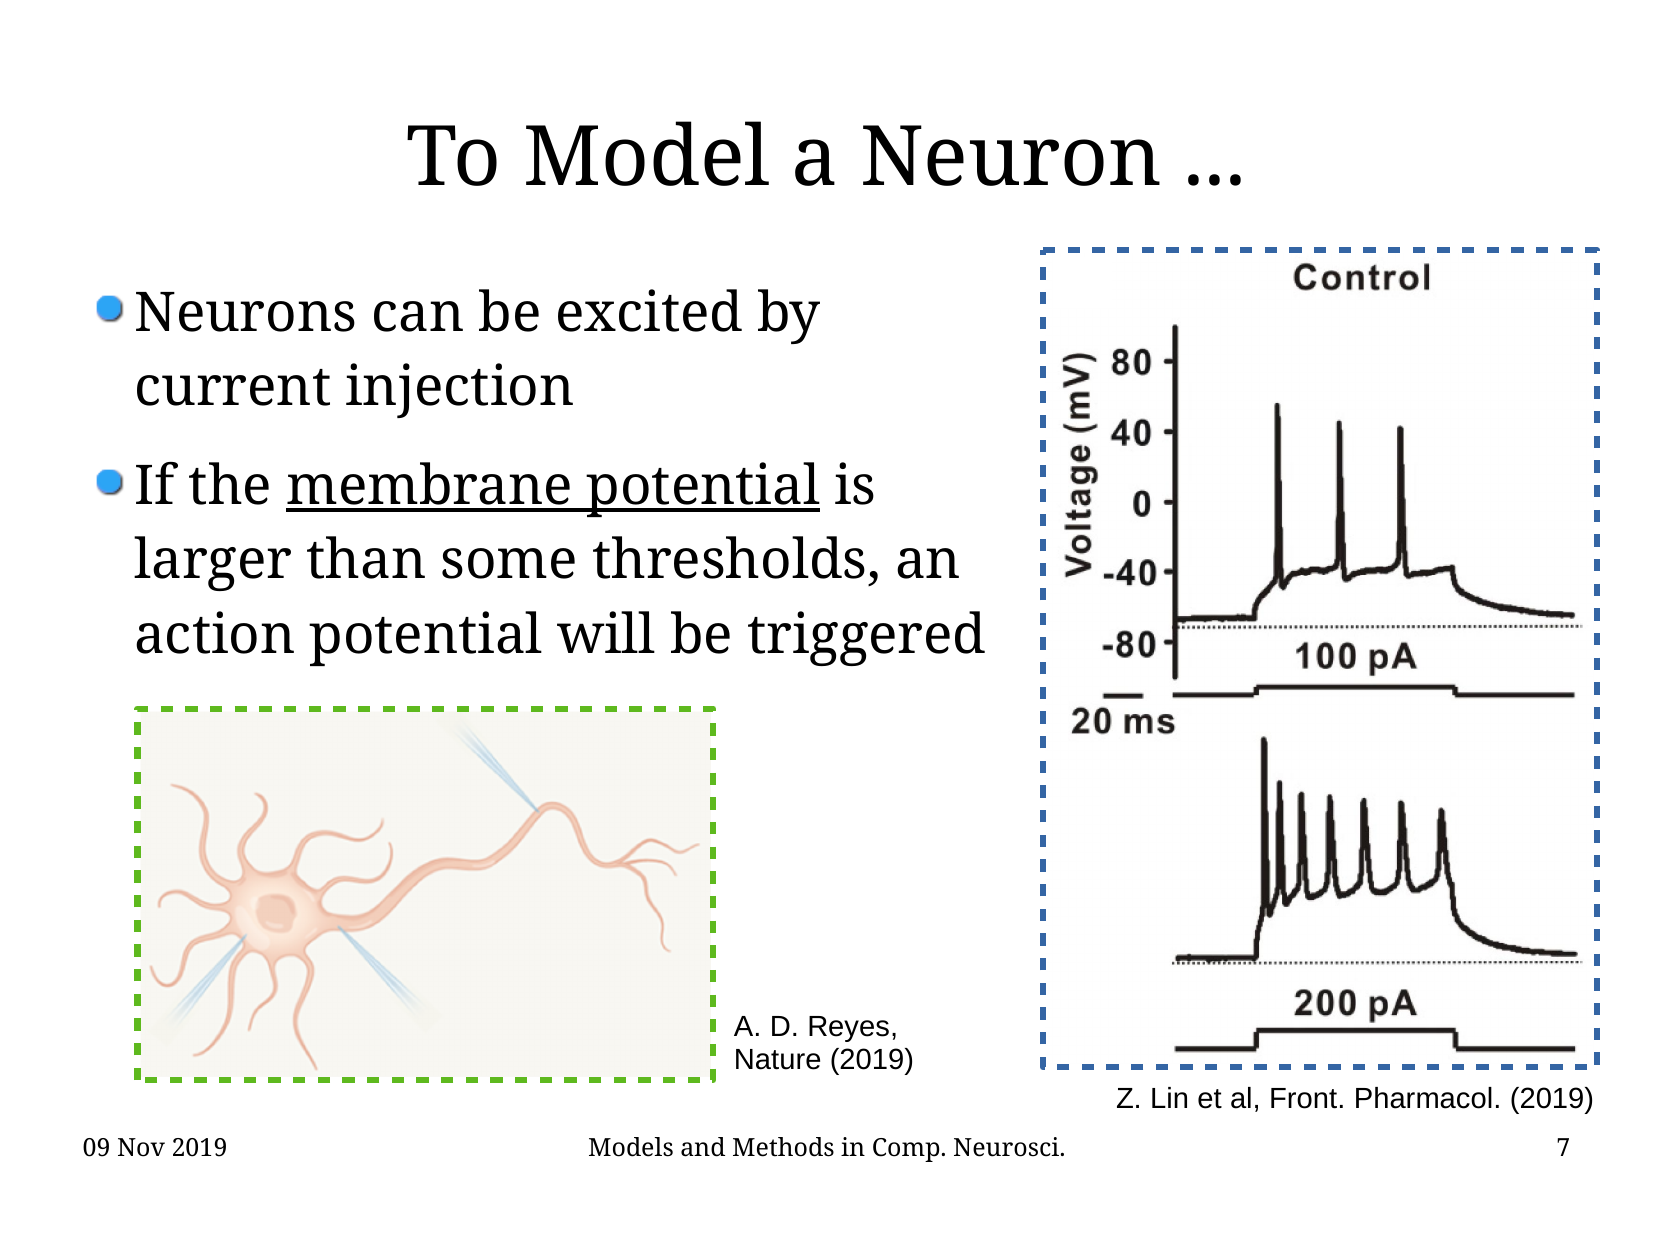

# To Model a Neuron ...
Z. Lin et al, Front. Pharmacol. (2019)
Neurons can be excited by current injection
If the membrane potential is larger than some thresholds, an action potential will be triggered
A. D. Reyes, Nature (2019)
09 Nov 2019
Models and Methods in Comp. Neurosci.
7